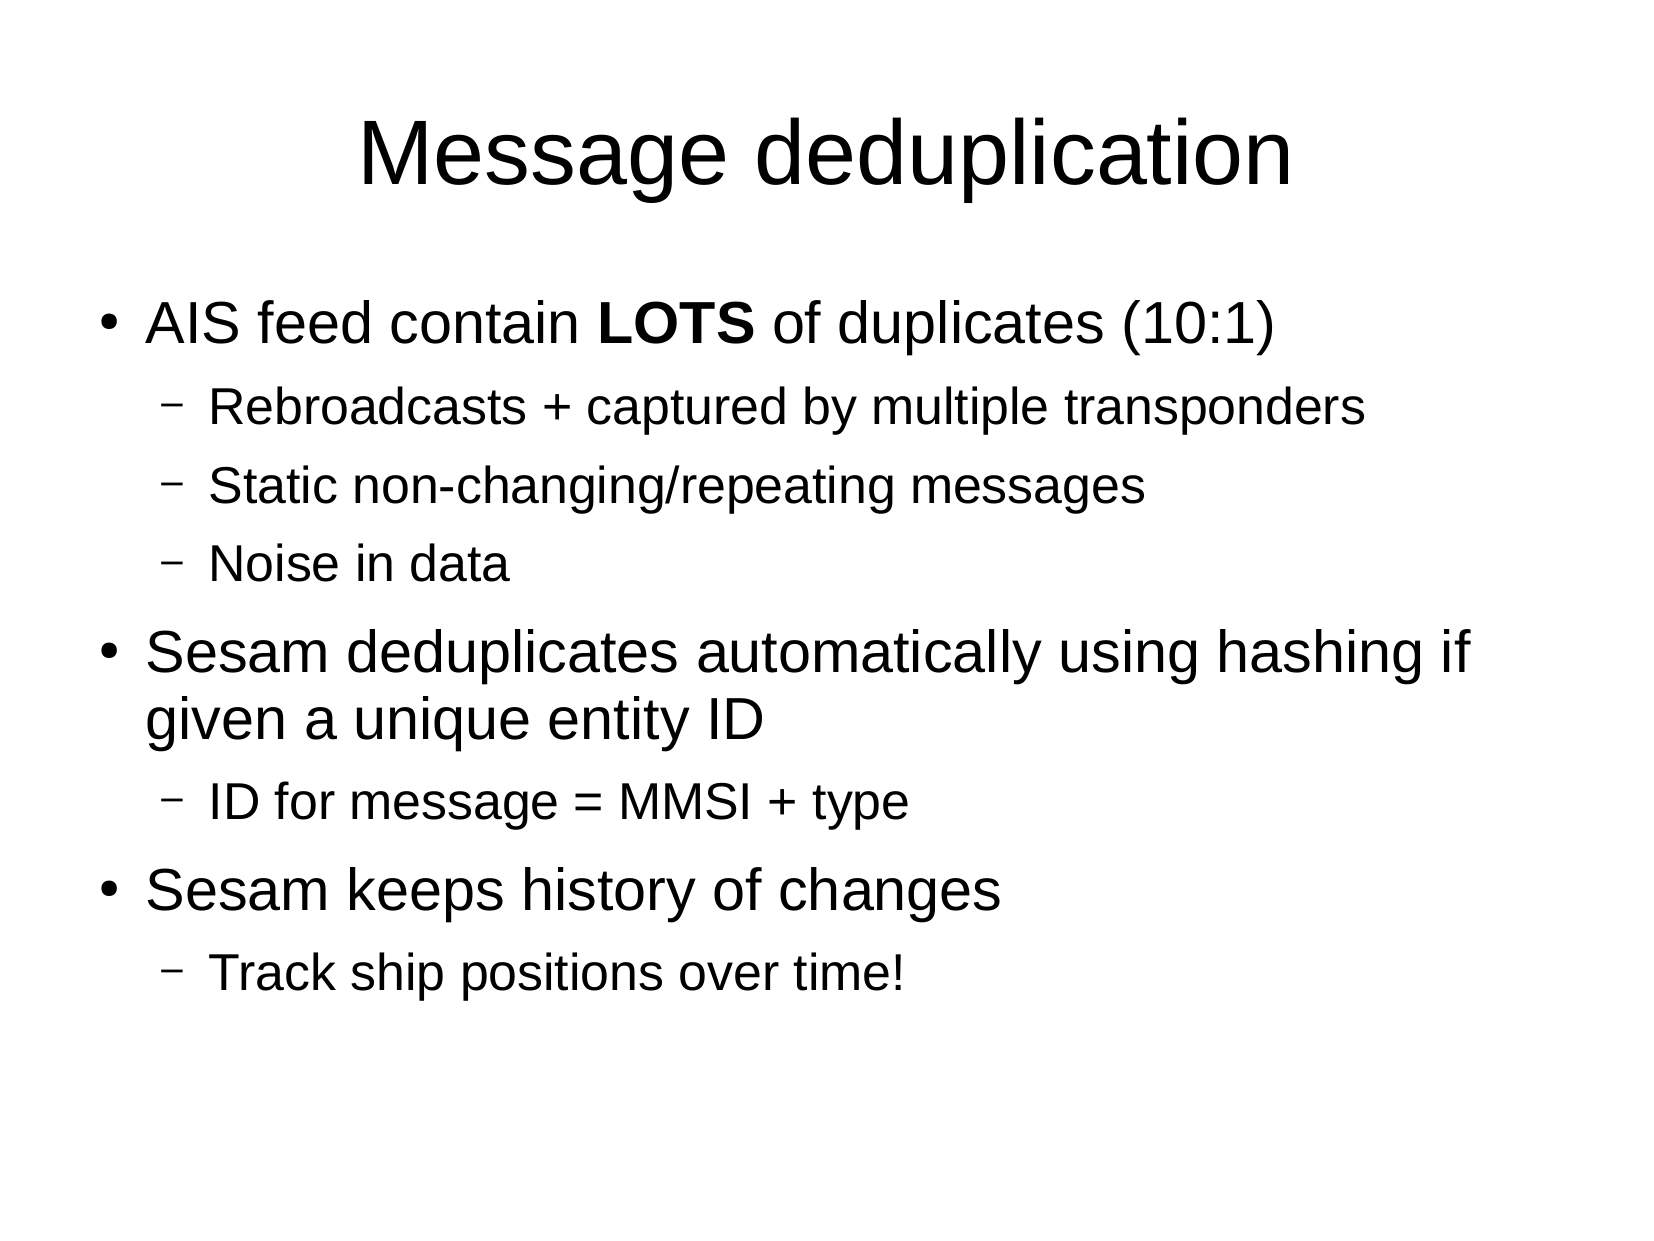

# Message deduplication
AIS feed contain LOTS of duplicates (10:1)
Rebroadcasts + captured by multiple transponders
Static non-changing/repeating messages
Noise in data
Sesam deduplicates automatically using hashing if given a unique entity ID
ID for message = MMSI + type
Sesam keeps history of changes
Track ship positions over time!